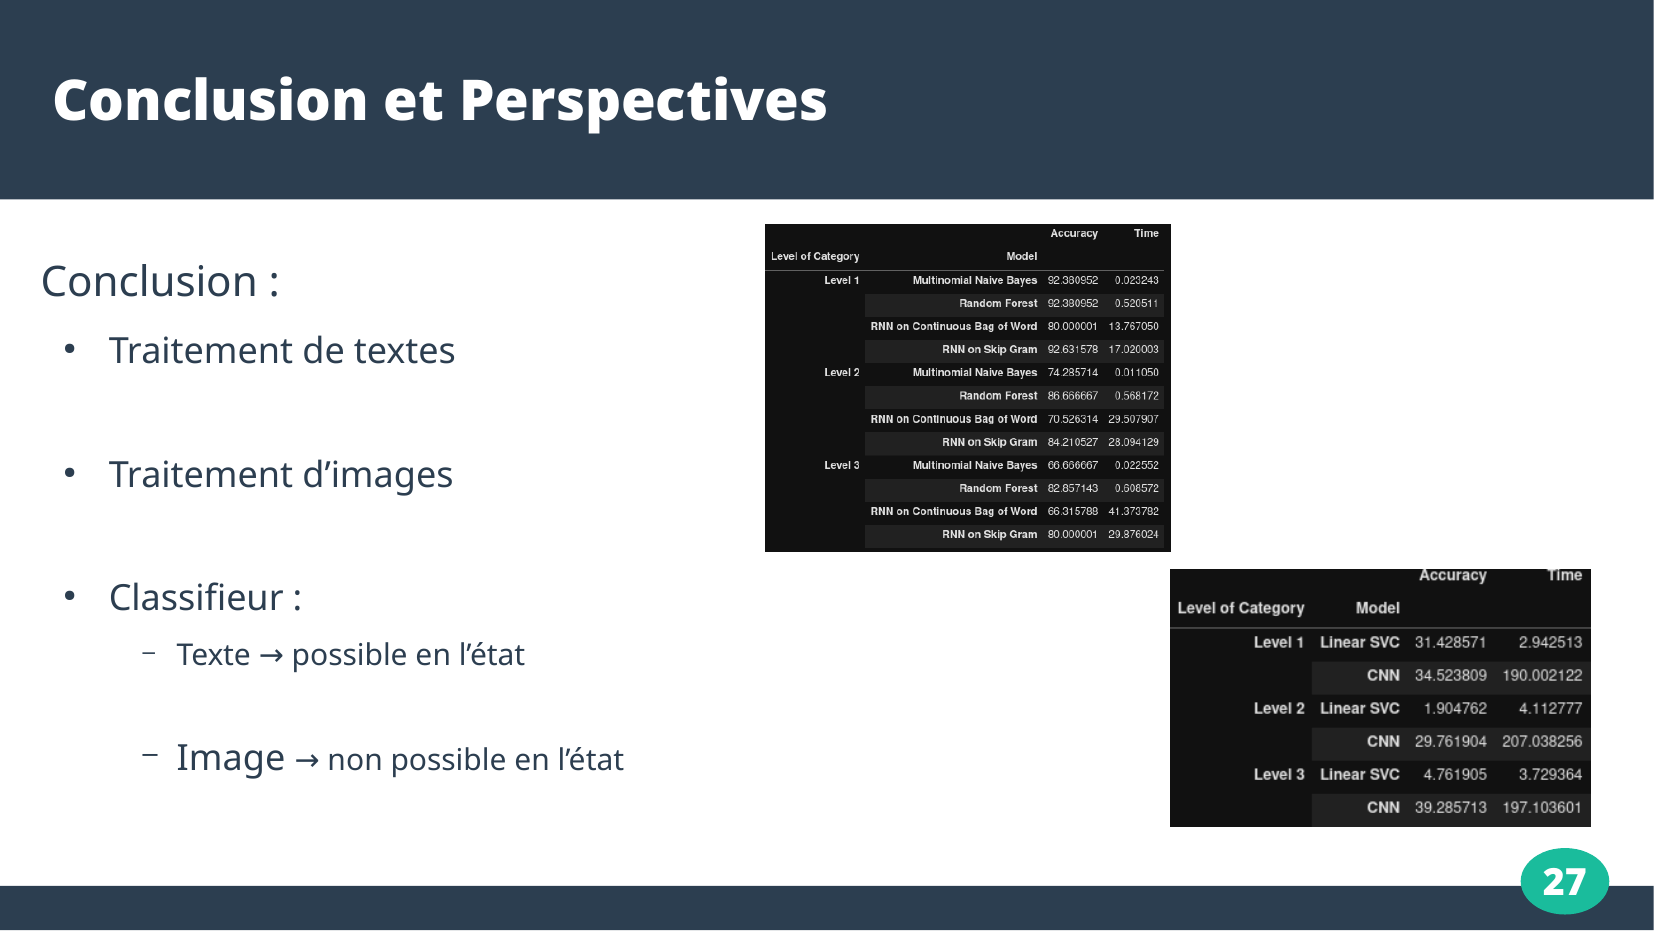

# Conclusion et Perspectives
Conclusion :
Traitement de textes
Traitement d’images
Classifieur :
Texte → possible en l’état
Image → non possible en l’état
27